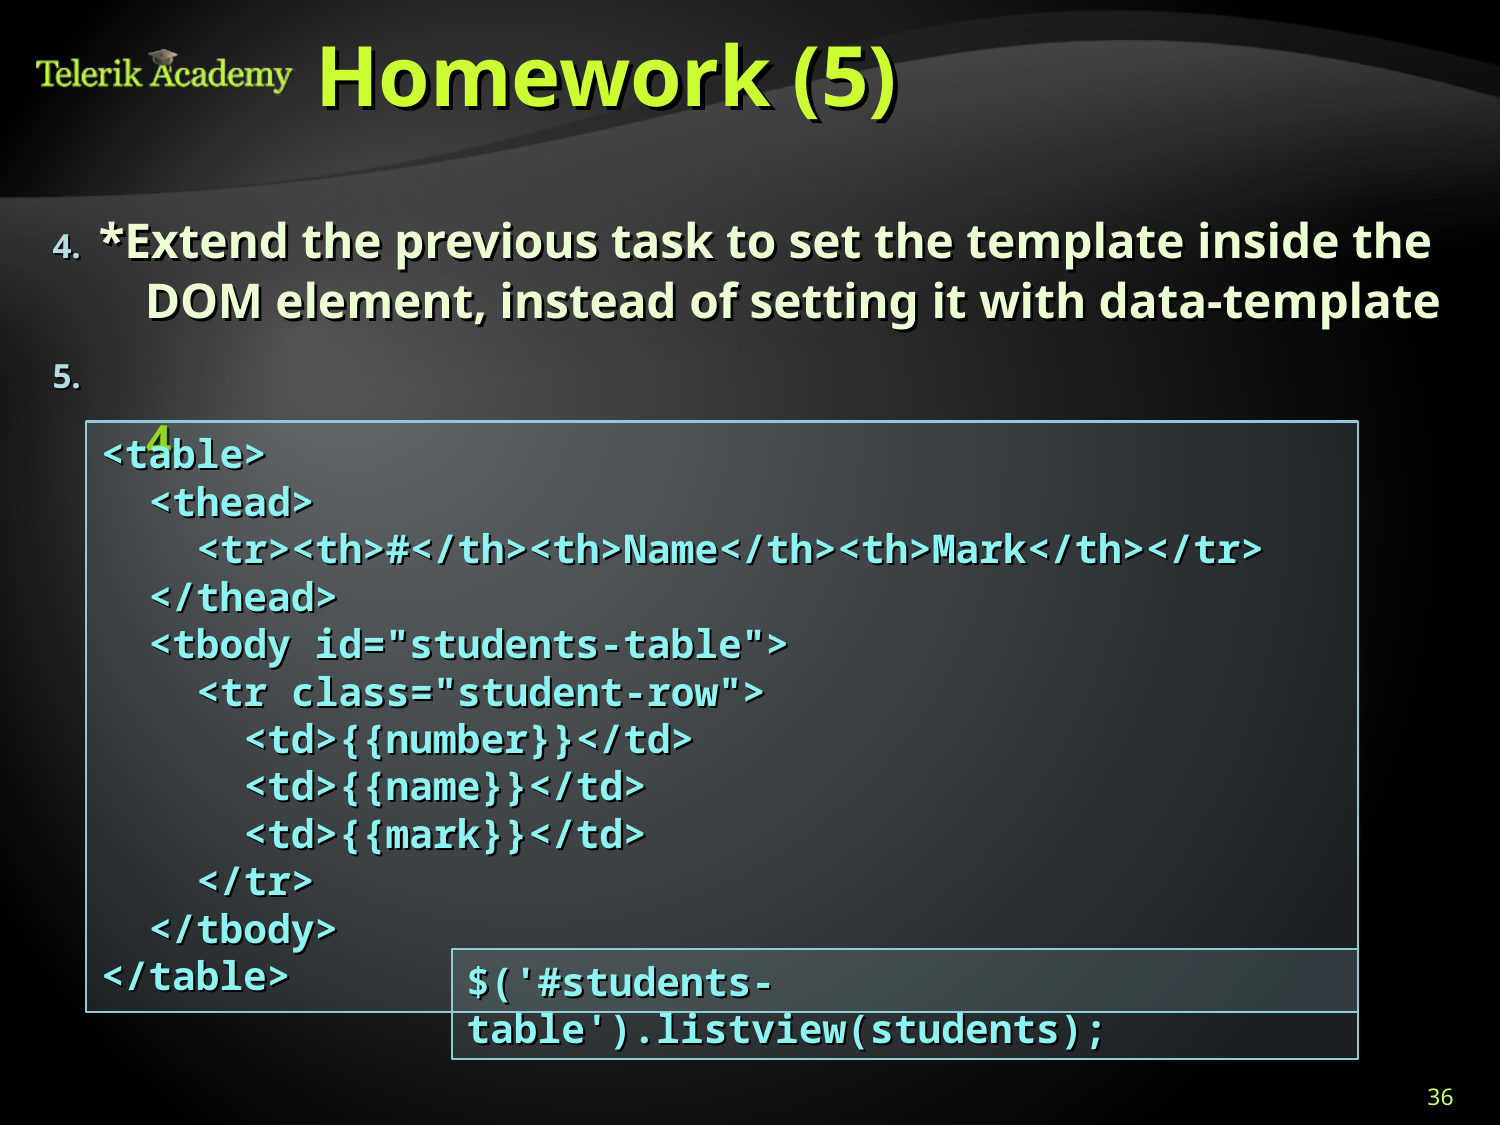

# Homework (5)
*Extend the previous task to set the template inside the DOM element, instead of setting it with data-template
<table>
 <thead>
 <tr><th>#</th><th>Name</th><th>Mark</th></tr>
 </thead>
 <tbody id="students-table">
 <tr class="student-row">
 <td>{{number}}</td>
 <td>{{name}}</td>
 <td>{{mark}}</td>
 </tr>
 </tbody>
</table>
$('#students-table').listview(students);